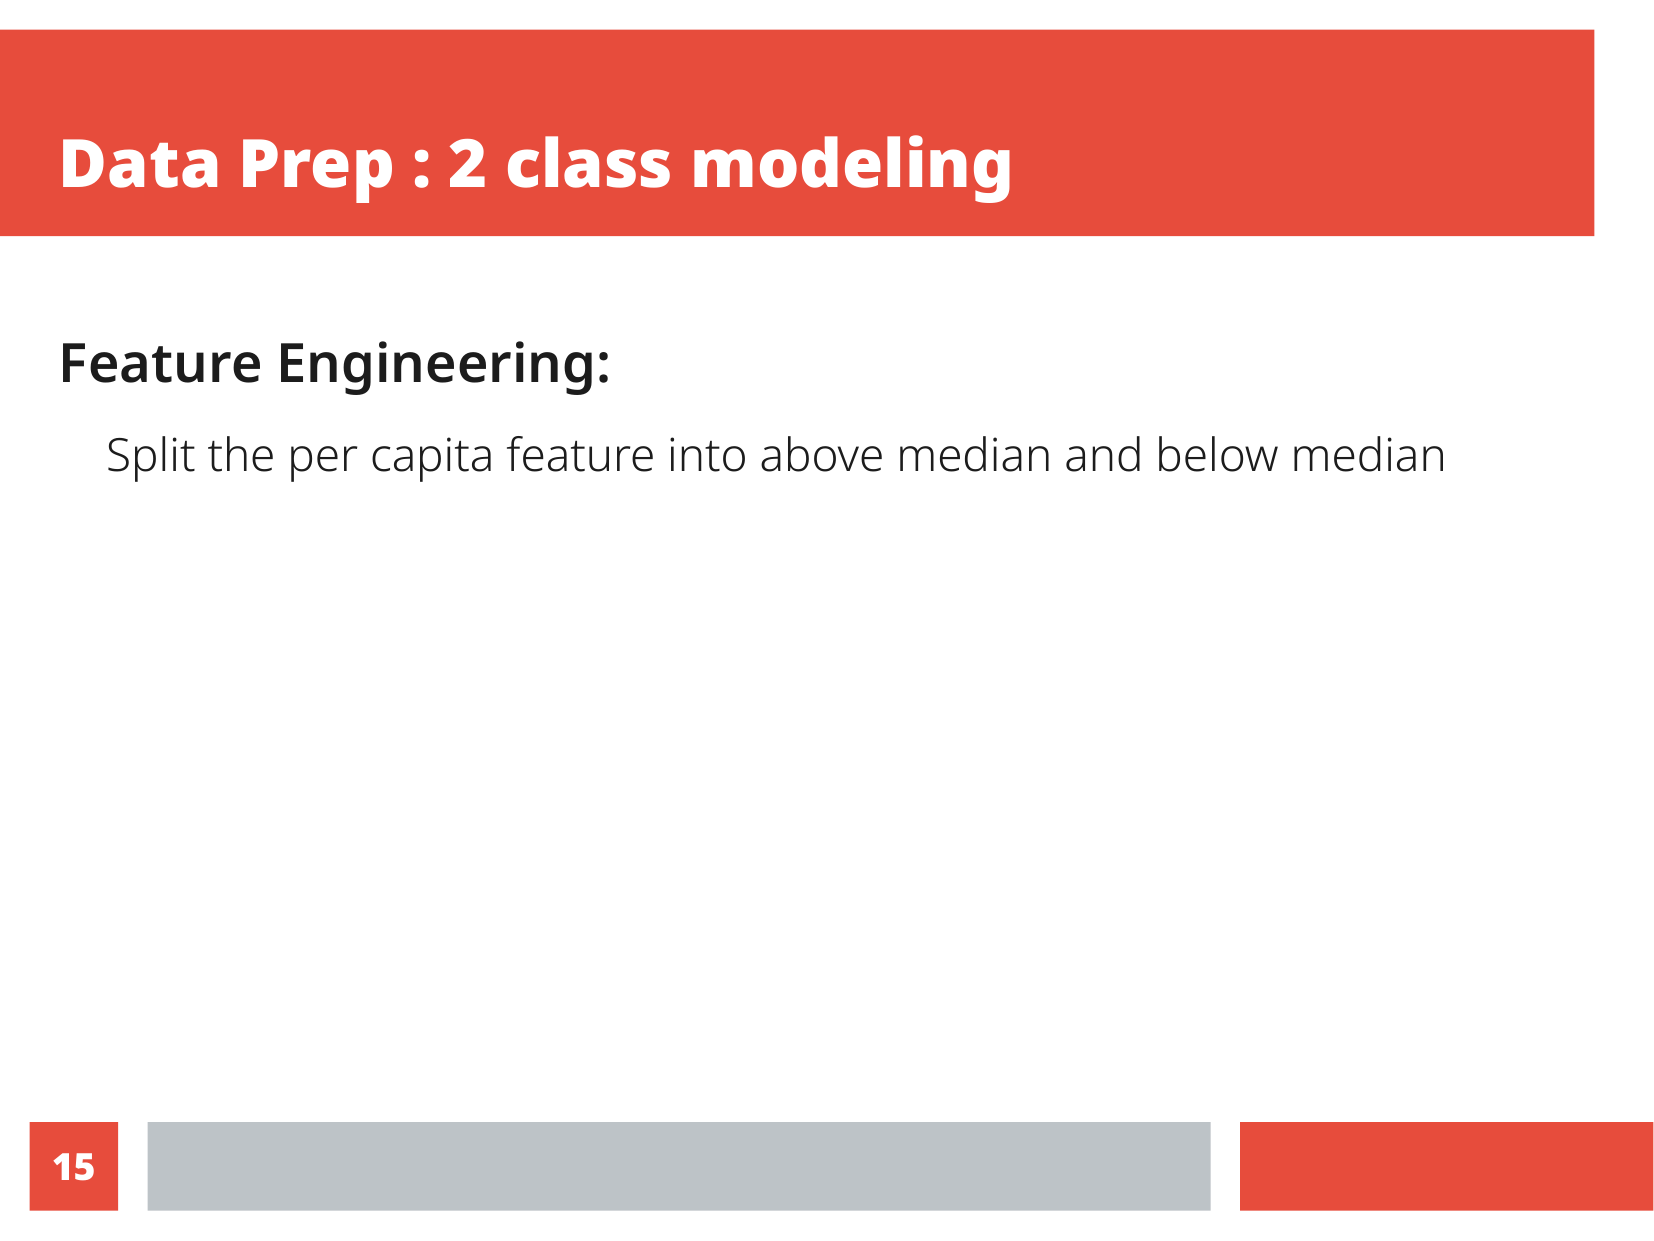

# Data Prep : 2 class modeling
Feature Engineering:
Split the per capita feature into above median and below median
15